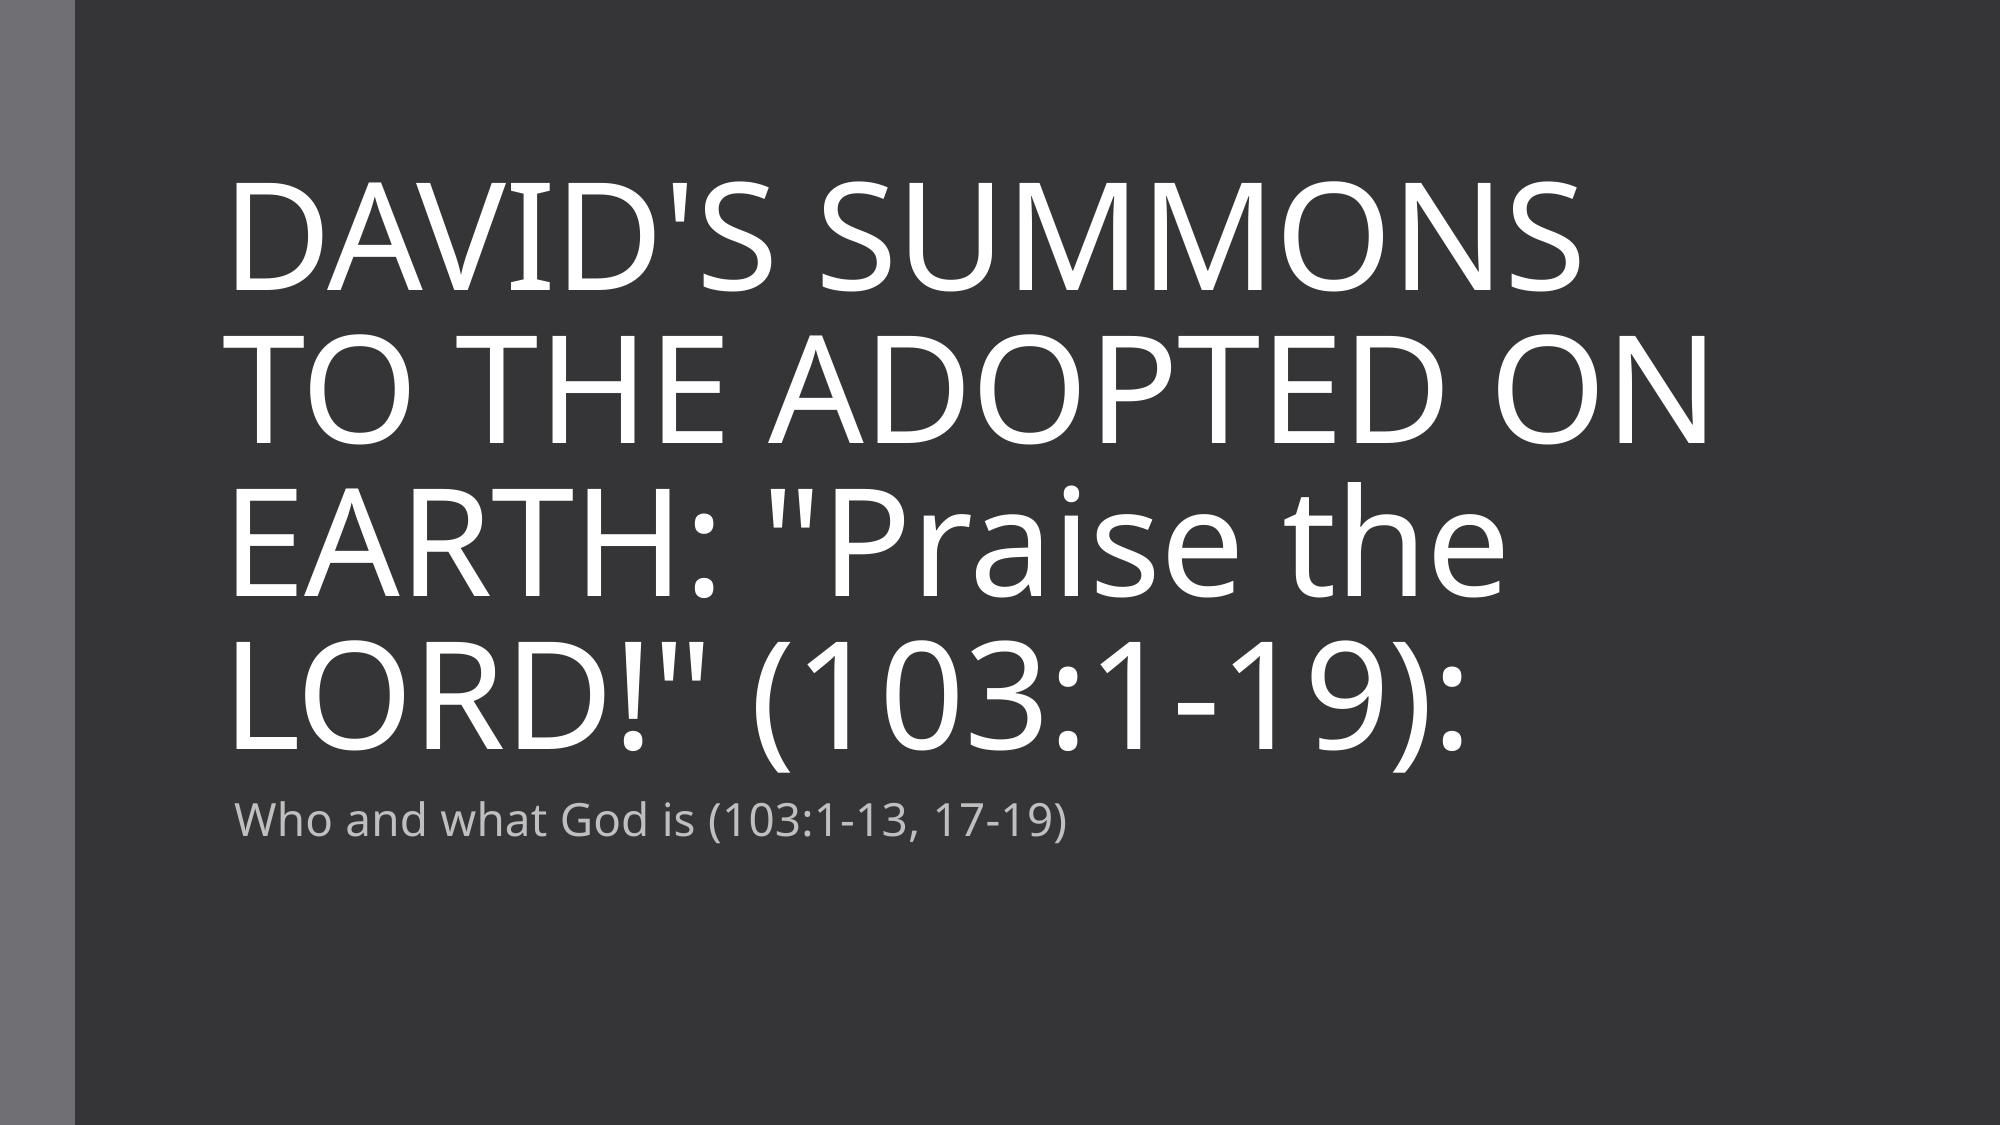

# DAVID'S SUMMONS TO THE ADOPTED ON EARTH: "Praise the LORD!" (103:1-19):
 Who and what God is (103:1-13, 17-19)